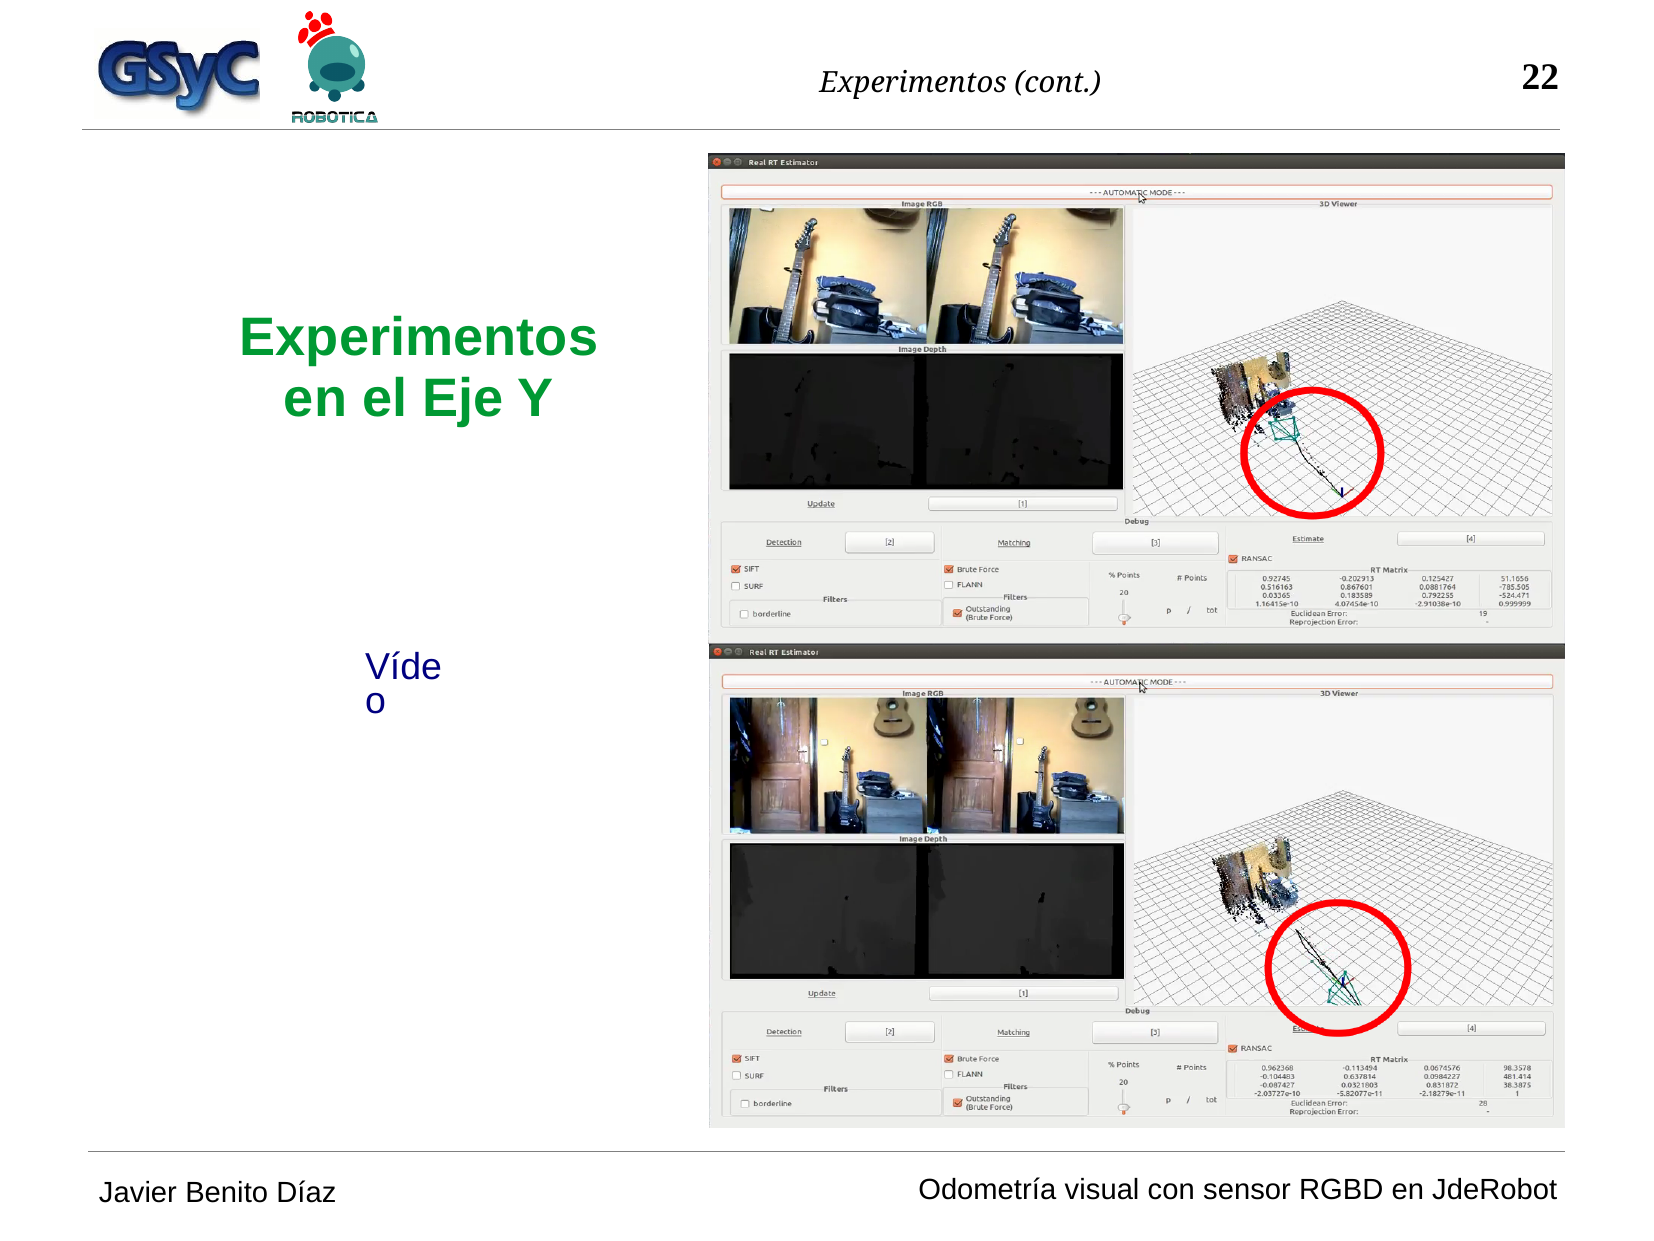

22
Experimentos (cont.)
# Experimentos en el Eje Y
Vídeo